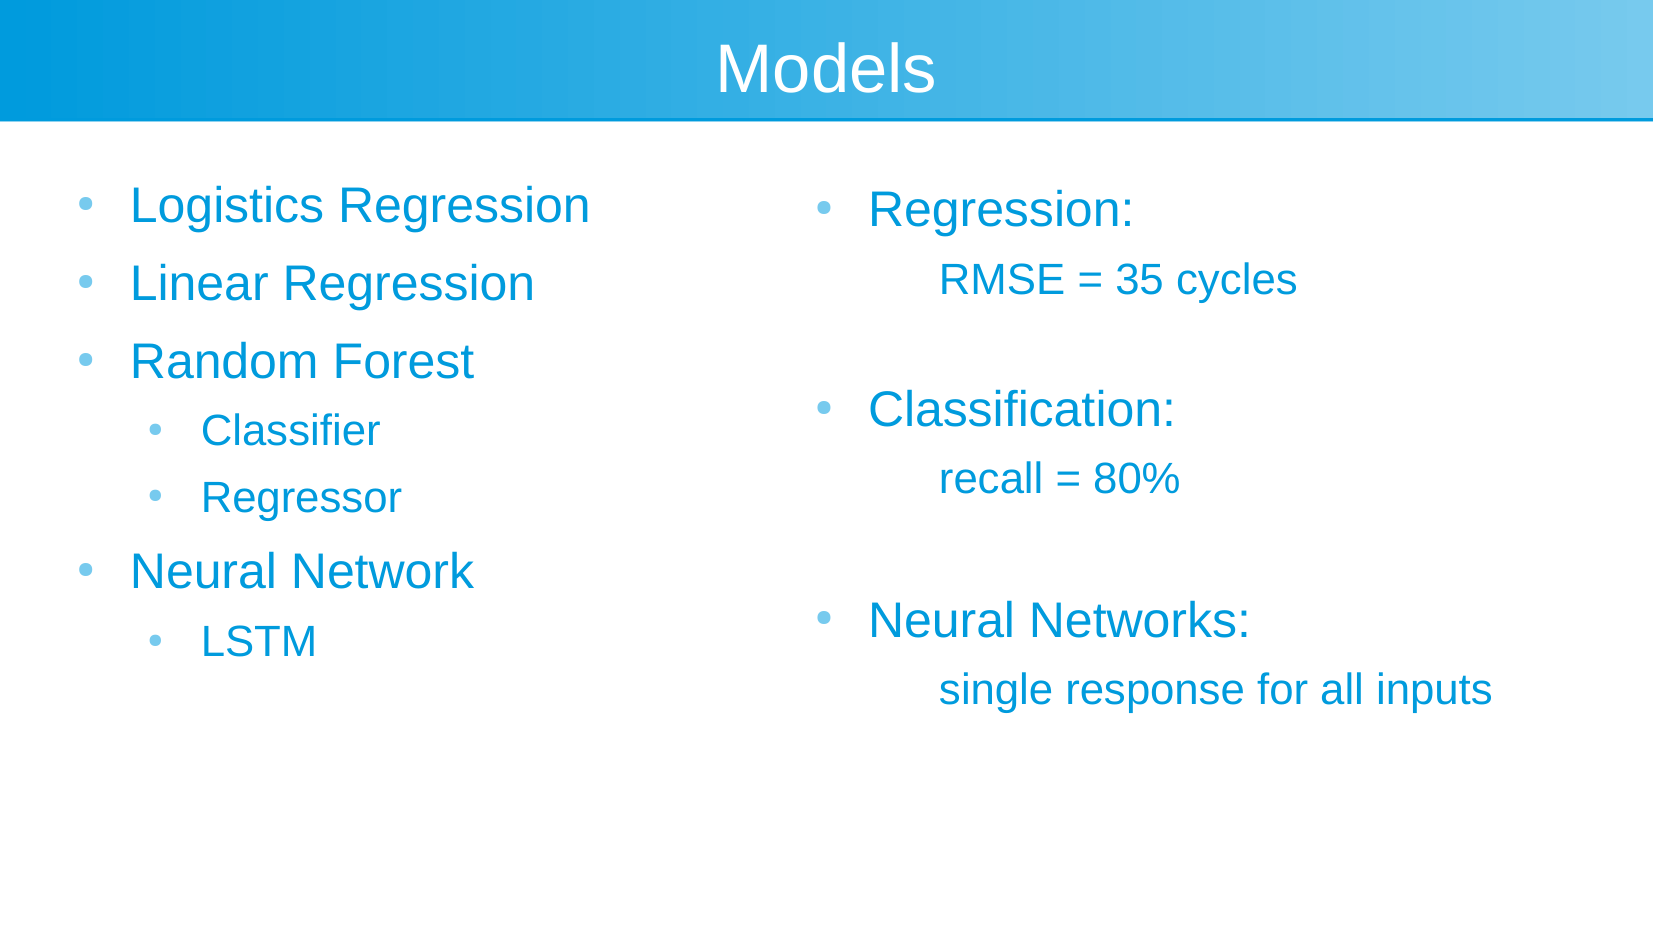

# Models
Logistics Regression
Linear Regression
Random Forest
Classifier
Regressor
Neural Network
LSTM
Regression:
RMSE = 35 cycles
Classification:
recall = 80%
Neural Networks:
single response for all inputs
13